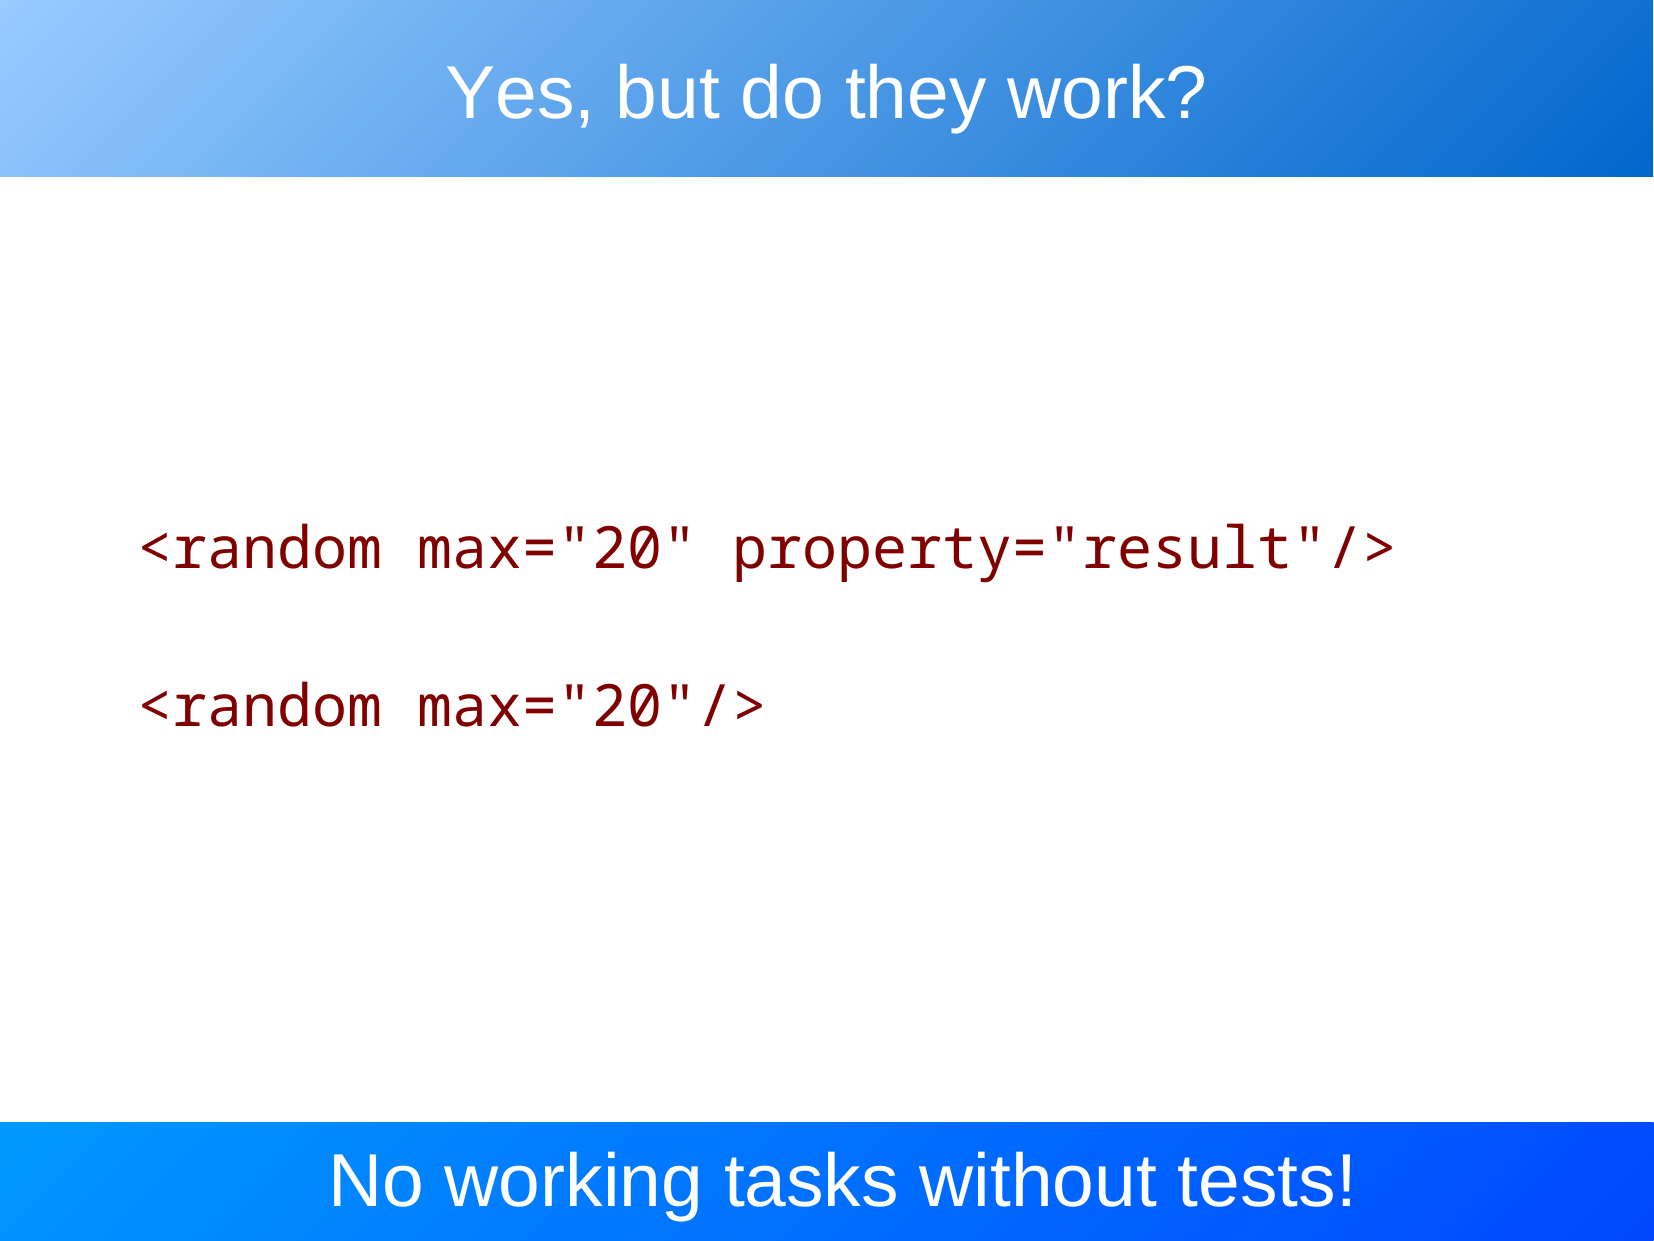

# Yes, but do they work?
<random max="20" property="result"/>
<random max="20"/>
No working tasks without tests!